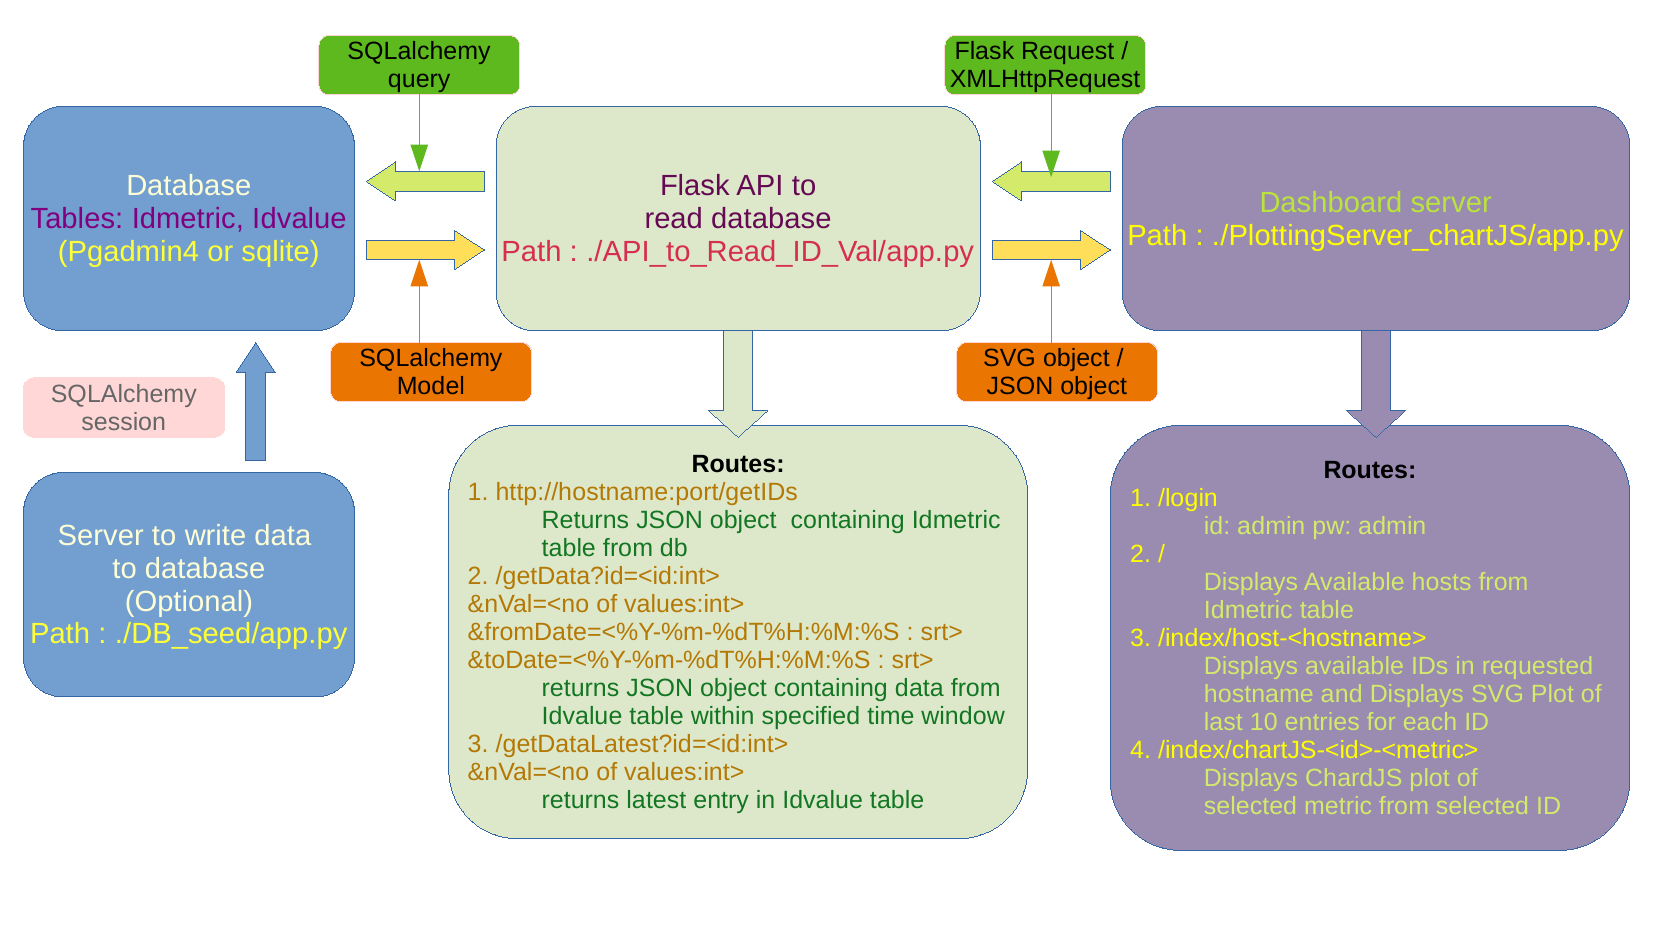

SQLalchemy
query
Flask Request /
XMLHttpRequest
Database
Tables: Idmetric, Idvalue
(Pgadmin4 or sqlite)
Flask API to
read database
Path : ./API_to_Read_ID_Val/app.py
Dashboard server
Path : ./PlottingServer_chartJS/app.py
SQLalchemy
Model
SVG object /
JSON object
SQLAlchemy
session
Routes:
1. http://hostname:port/getIDs
	Returns JSON object containing Idmetric
	table from db
2. /getData?id=<id:int>
&nVal=<no of values:int>
&fromDate=<%Y-%m-%dT%H:%M:%S : srt>
&toDate=<%Y-%m-%dT%H:%M:%S : srt>
	returns JSON object containing data from
	Idvalue table within specified time window
3. /getDataLatest?id=<id:int>
&nVal=<no of values:int>
	returns latest entry in Idvalue table
Routes:
1. /login
	id: admin pw: admin
2. /
	Displays Available hosts from
	Idmetric table
3. /index/host-<hostname>
	Displays available IDs in requested
	hostname and Displays SVG Plot of
	last 10 entries for each ID
4. /index/chartJS-<id>-<metric>
	Displays ChardJS plot of
	selected metric from selected ID
Server to write data
to database
(Optional)
Path : ./DB_seed/app.py